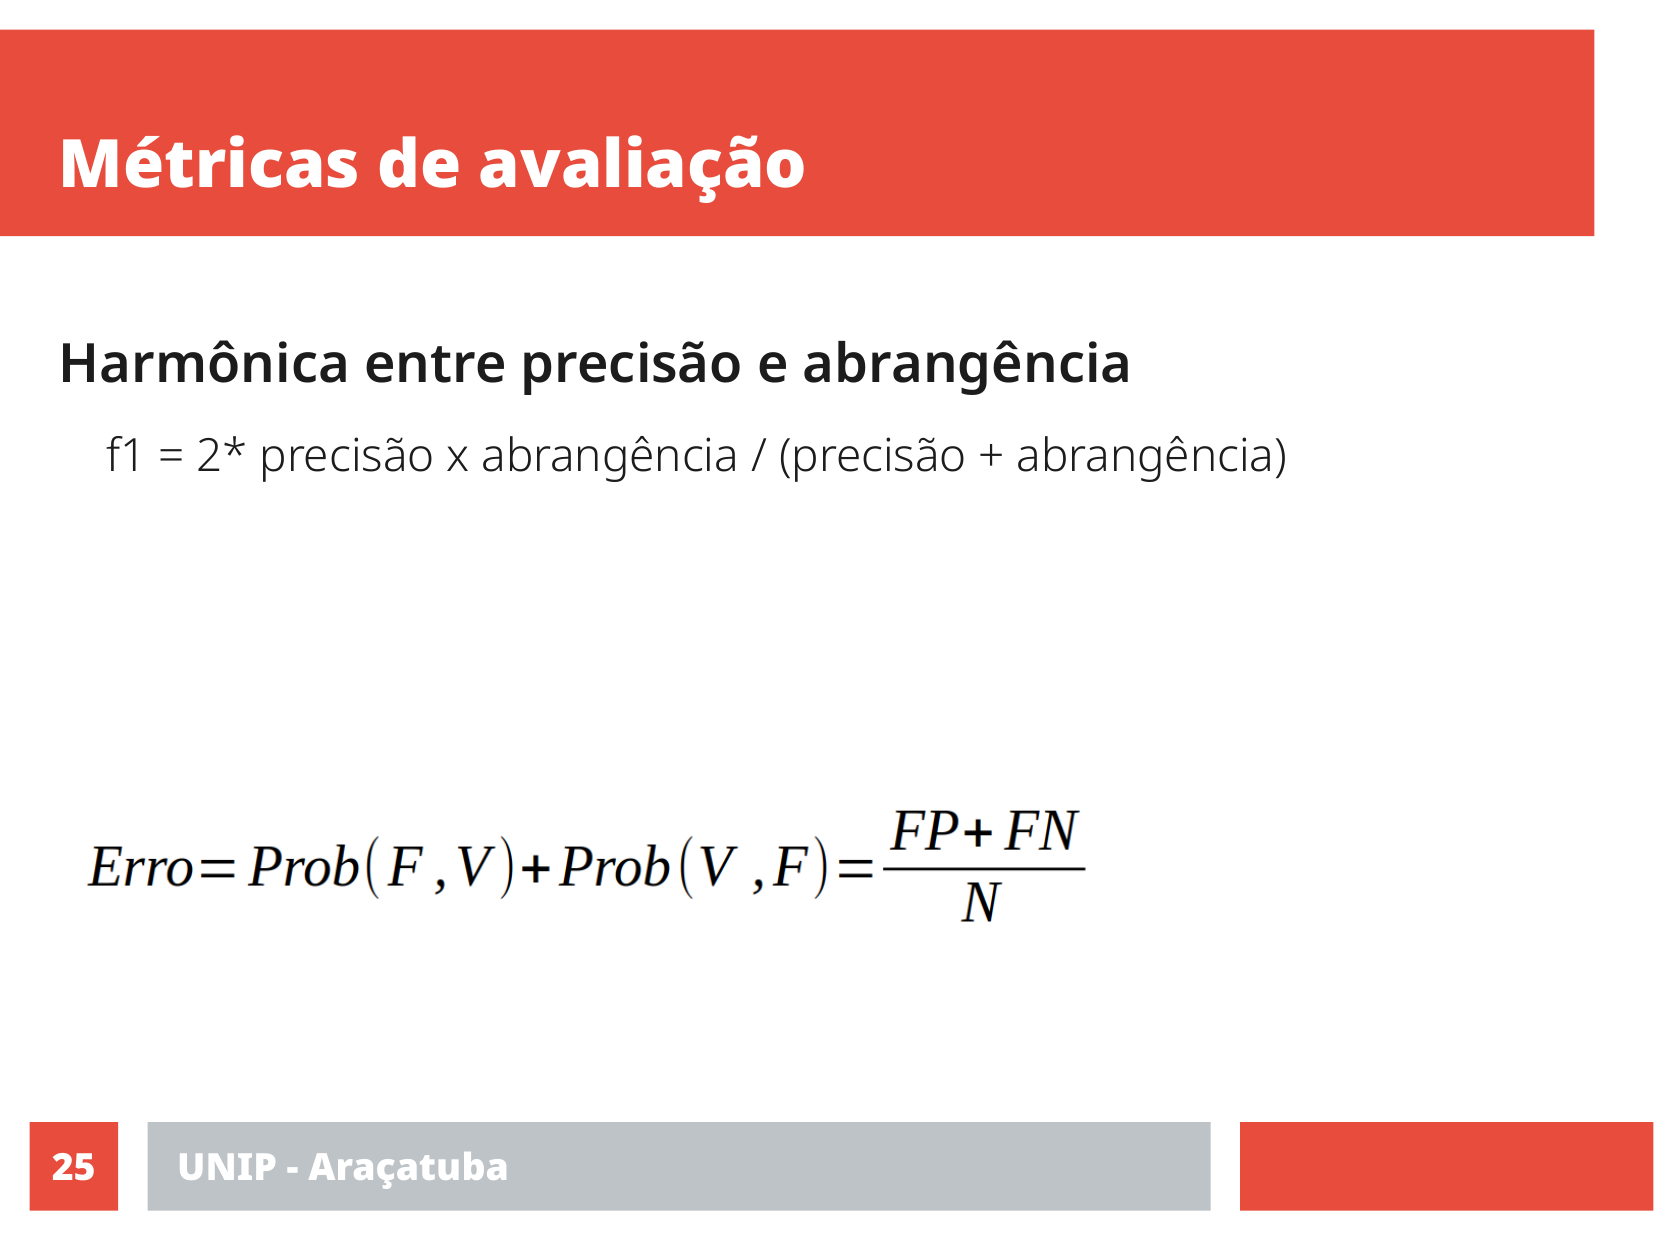

# Métricas de avaliação
Harmônica entre precisão e abrangência
f1 = 2* precisão x abrangência / (precisão + abrangência)
25
UNIP - Araçatuba